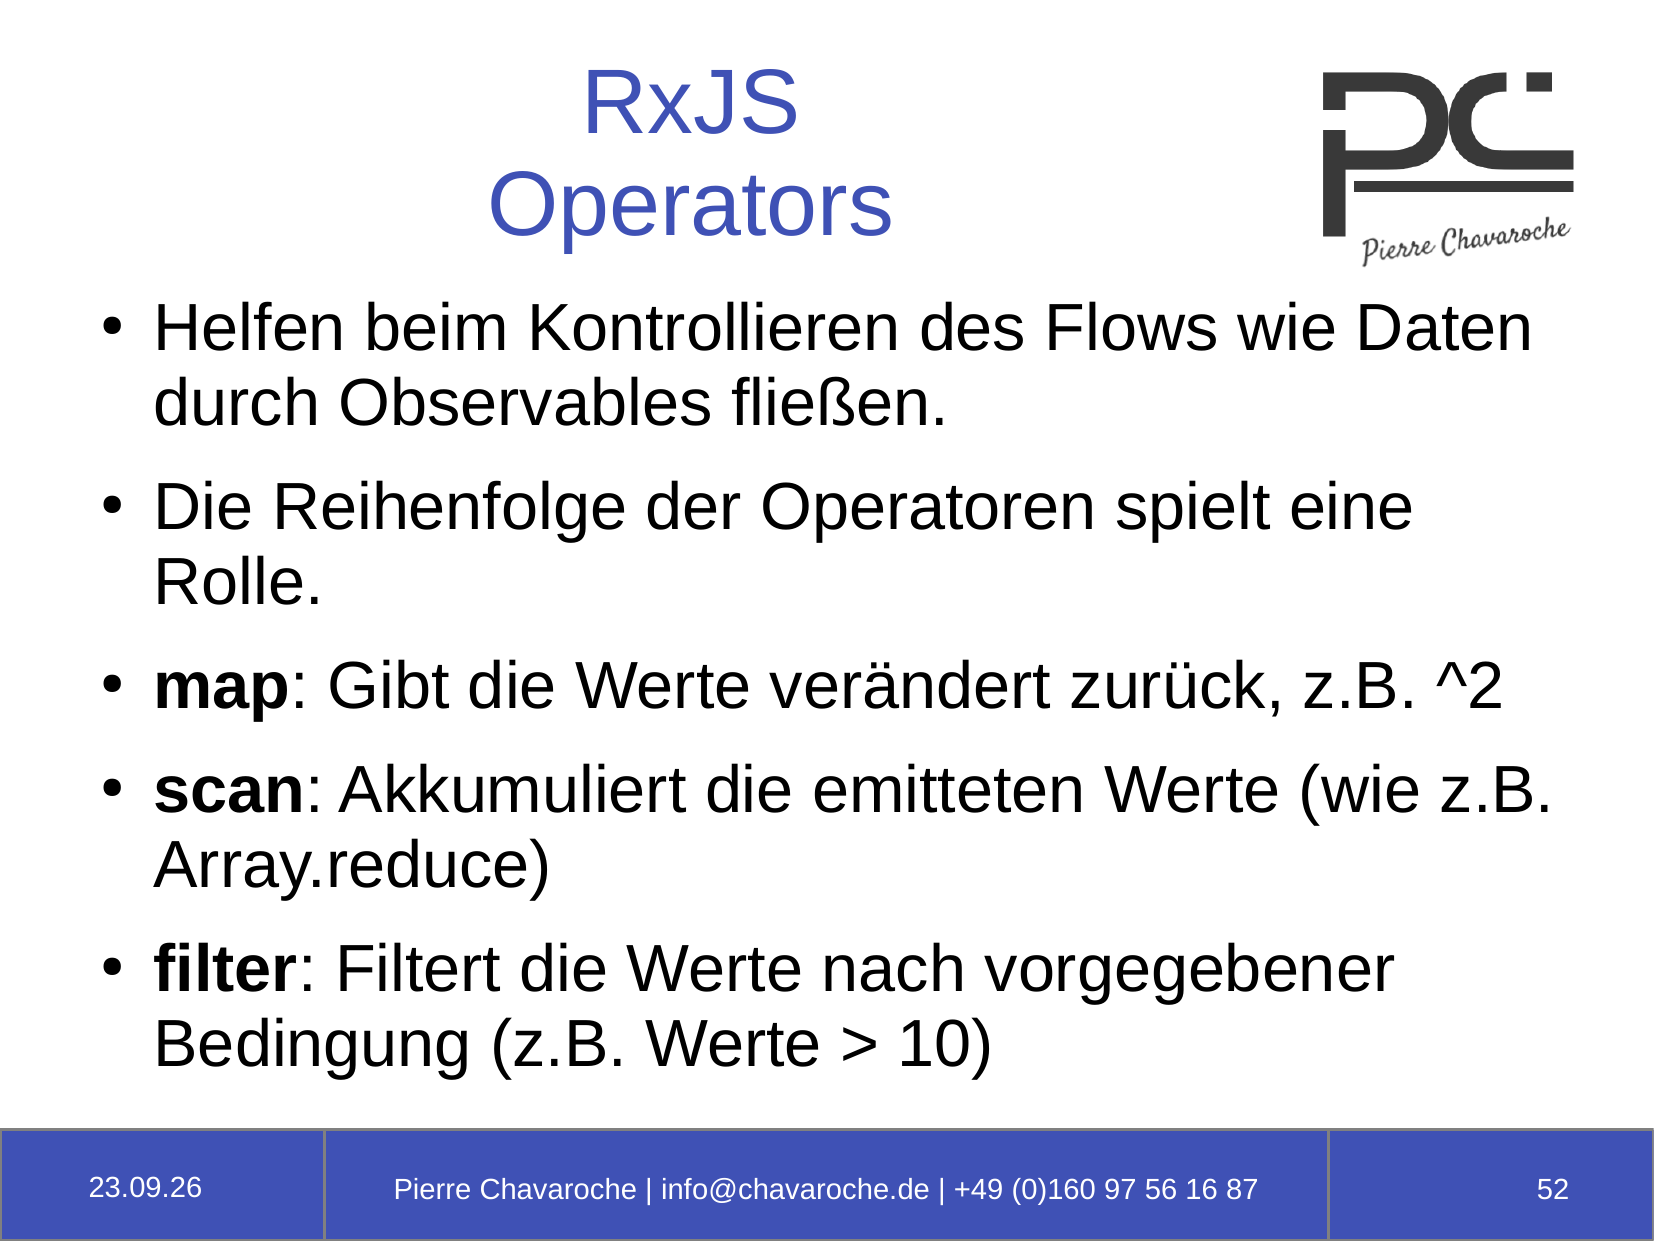

# RxJS Operators
Helfen beim Kontrollieren des Flows wie Daten durch Observables fließen.
Die Reihenfolge der Operatoren spielt eine Rolle.
map: Gibt die Werte verändert zurück, z.B. ^2
scan: Akkumuliert die emitteten Werte (wie z.B. Array.reduce)
filter: Filtert die Werte nach vorgegebener Bedingung (z.B. Werte > 10)
Pierre Chavaroche | info@chavaroche.de | +49 (0)160 97 56 16 87
52